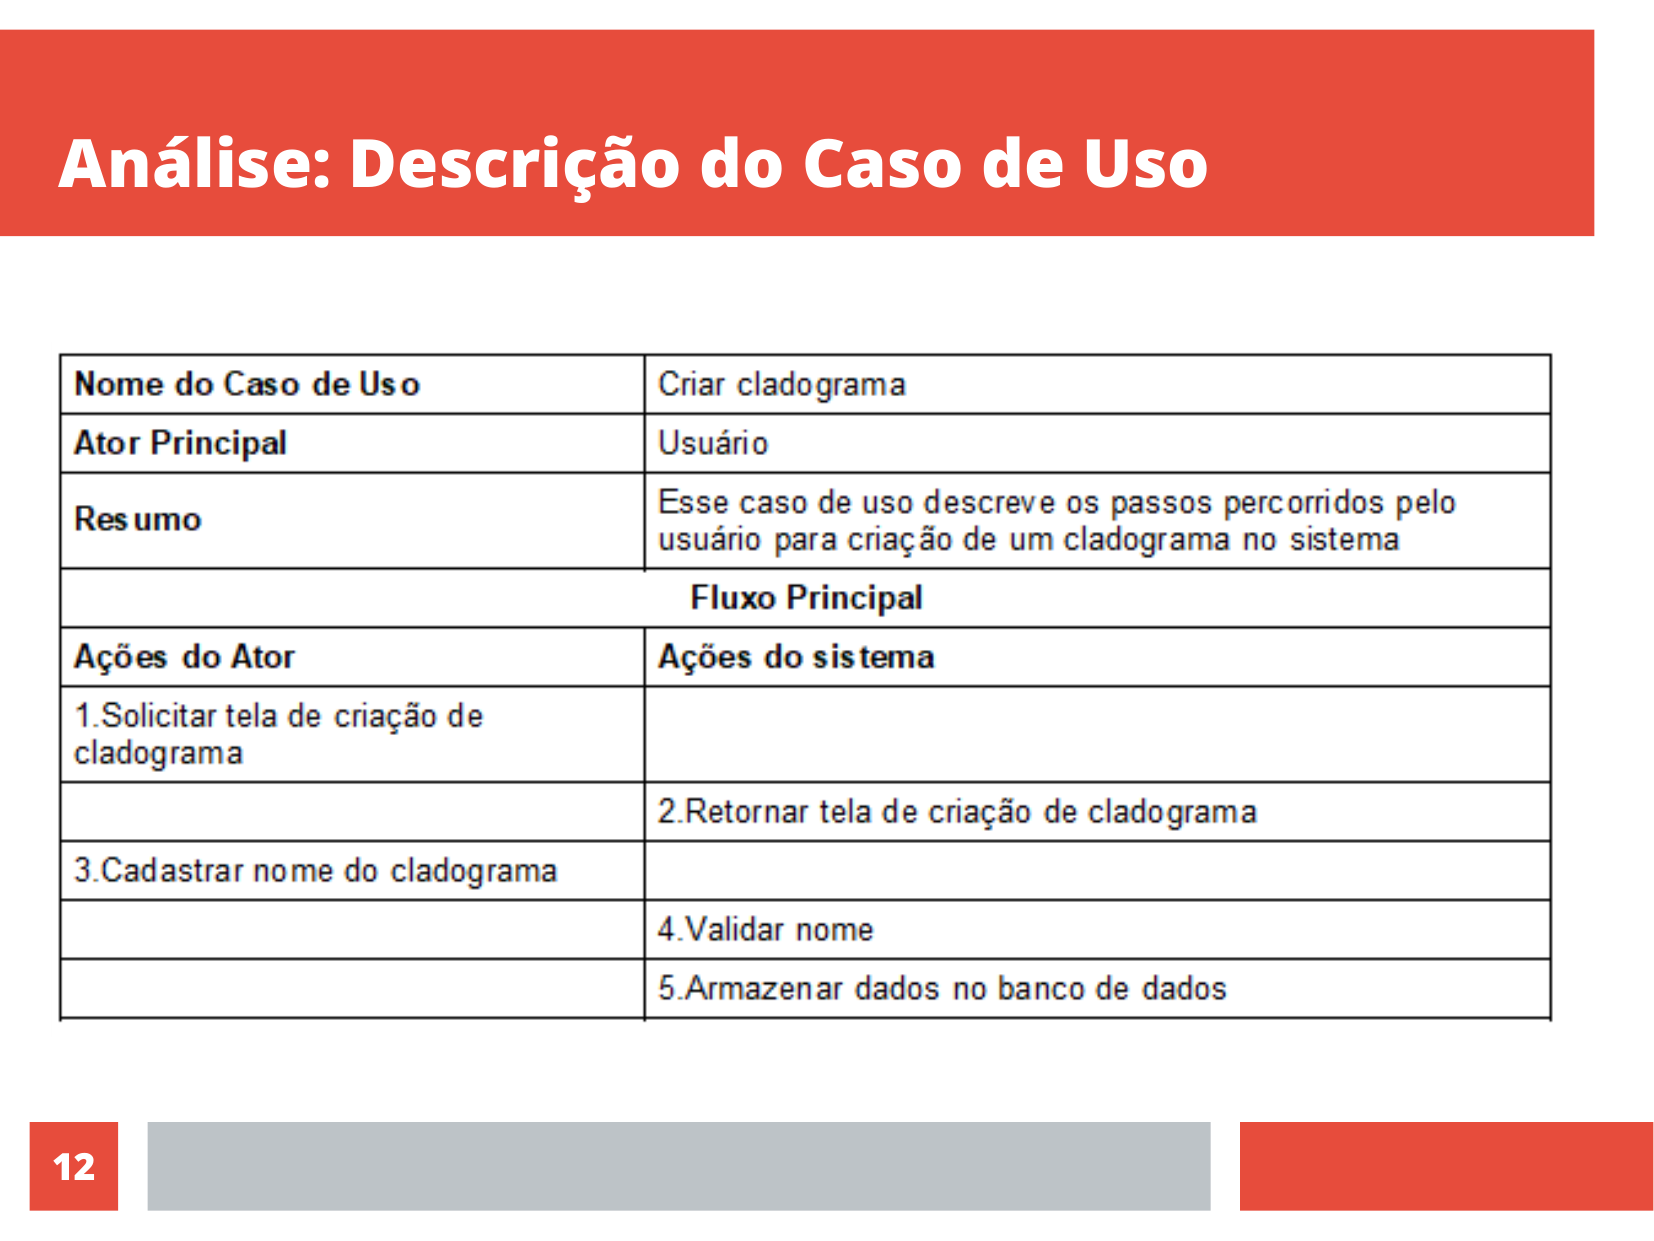

# Análise: Descrição do Caso de Uso
12